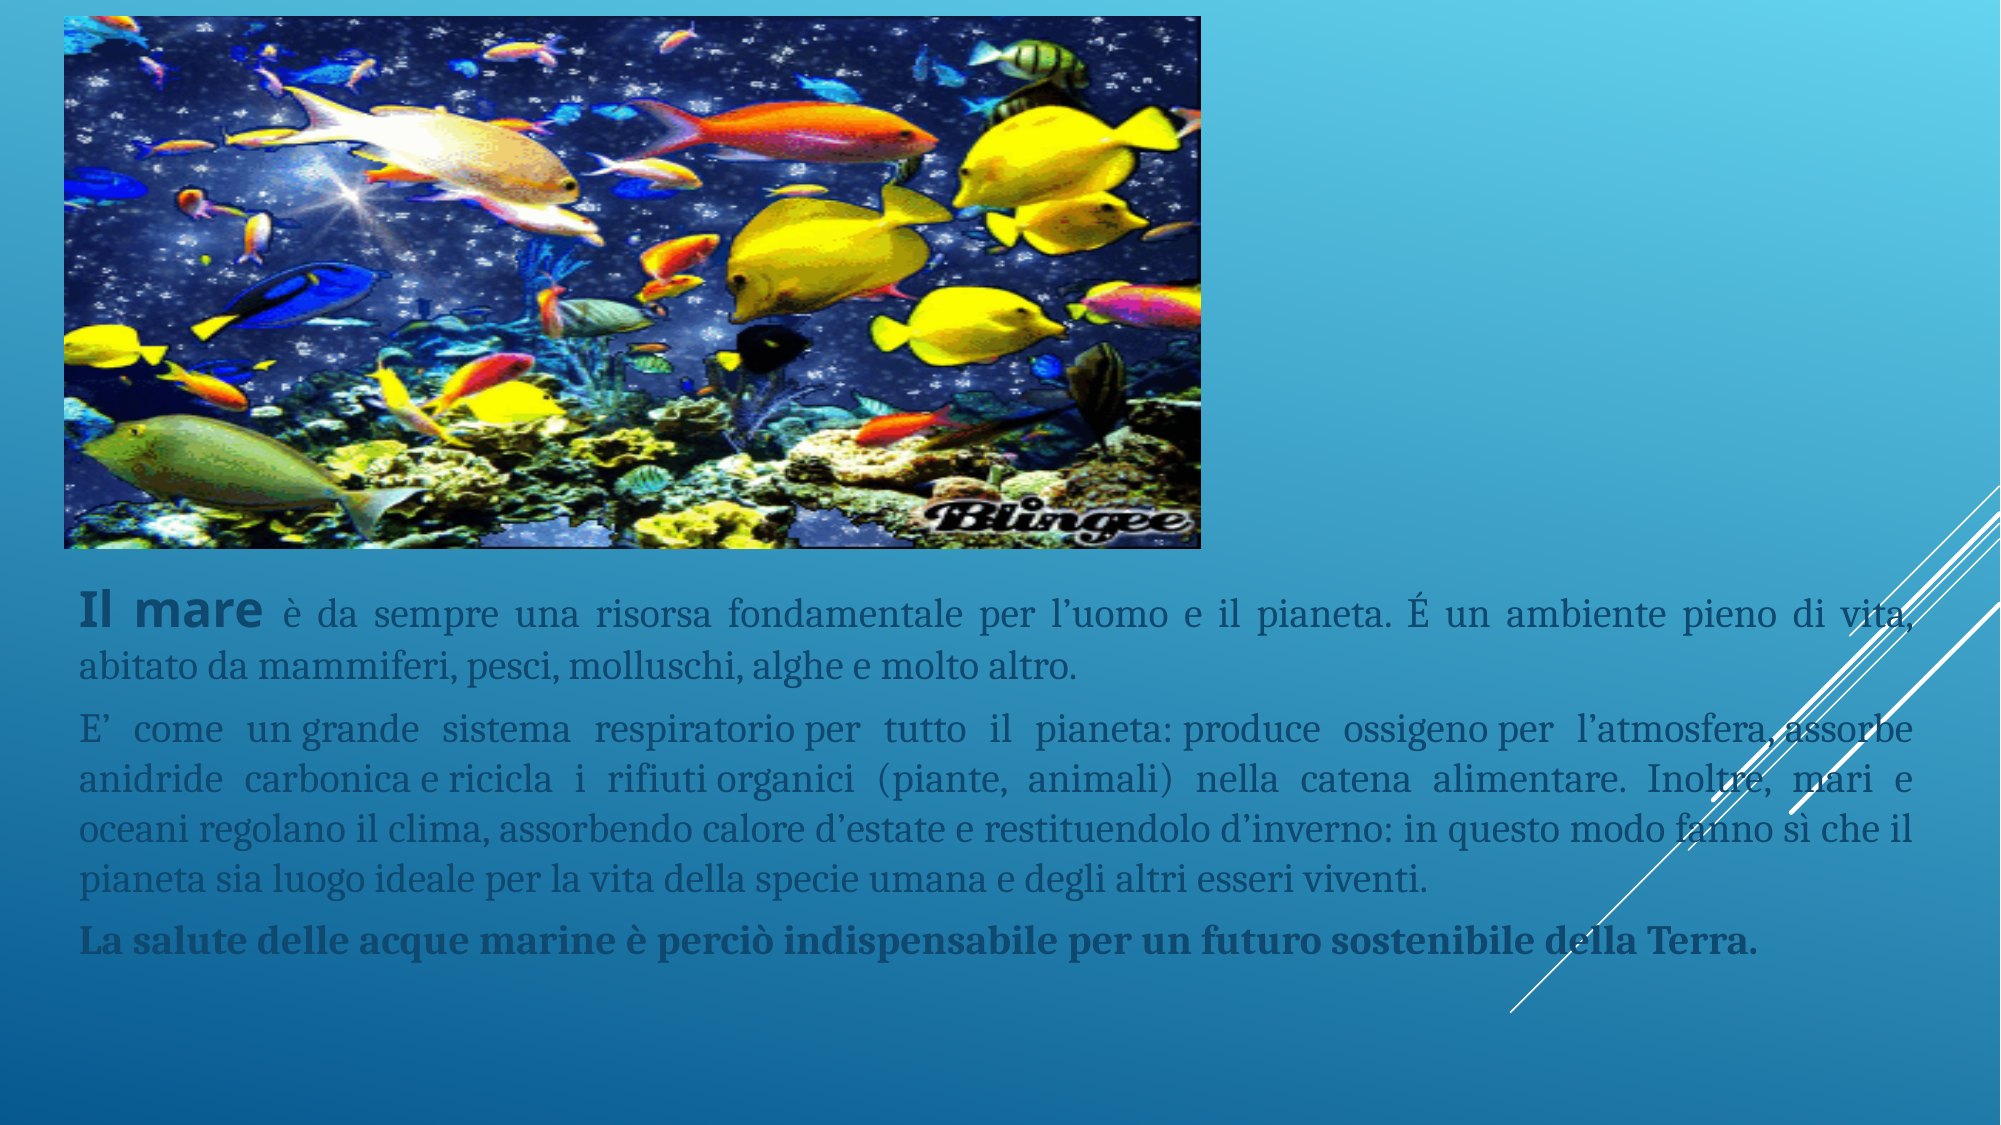

# Il mare è da sempre una risorsa fondamentale per l’uomo e il pianeta. É un ambiente pieno di vita, abitato da mammiferi, pesci, molluschi, alghe e molto altro.
E’ come un grande sistema respiratorio per tutto il pianeta: produce ossigeno per l’atmosfera, assorbe anidride carbonica e ricicla i rifiuti organici (piante, animali) nella catena alimentare. Inoltre, mari e oceani regolano il clima, assorbendo calore d’estate e restituendolo d’inverno: in questo modo fanno sì che il pianeta sia luogo ideale per la vita della specie umana e degli altri esseri viventi.
La salute delle acque marine è perciò indispensabile per un futuro sostenibile della Terra.